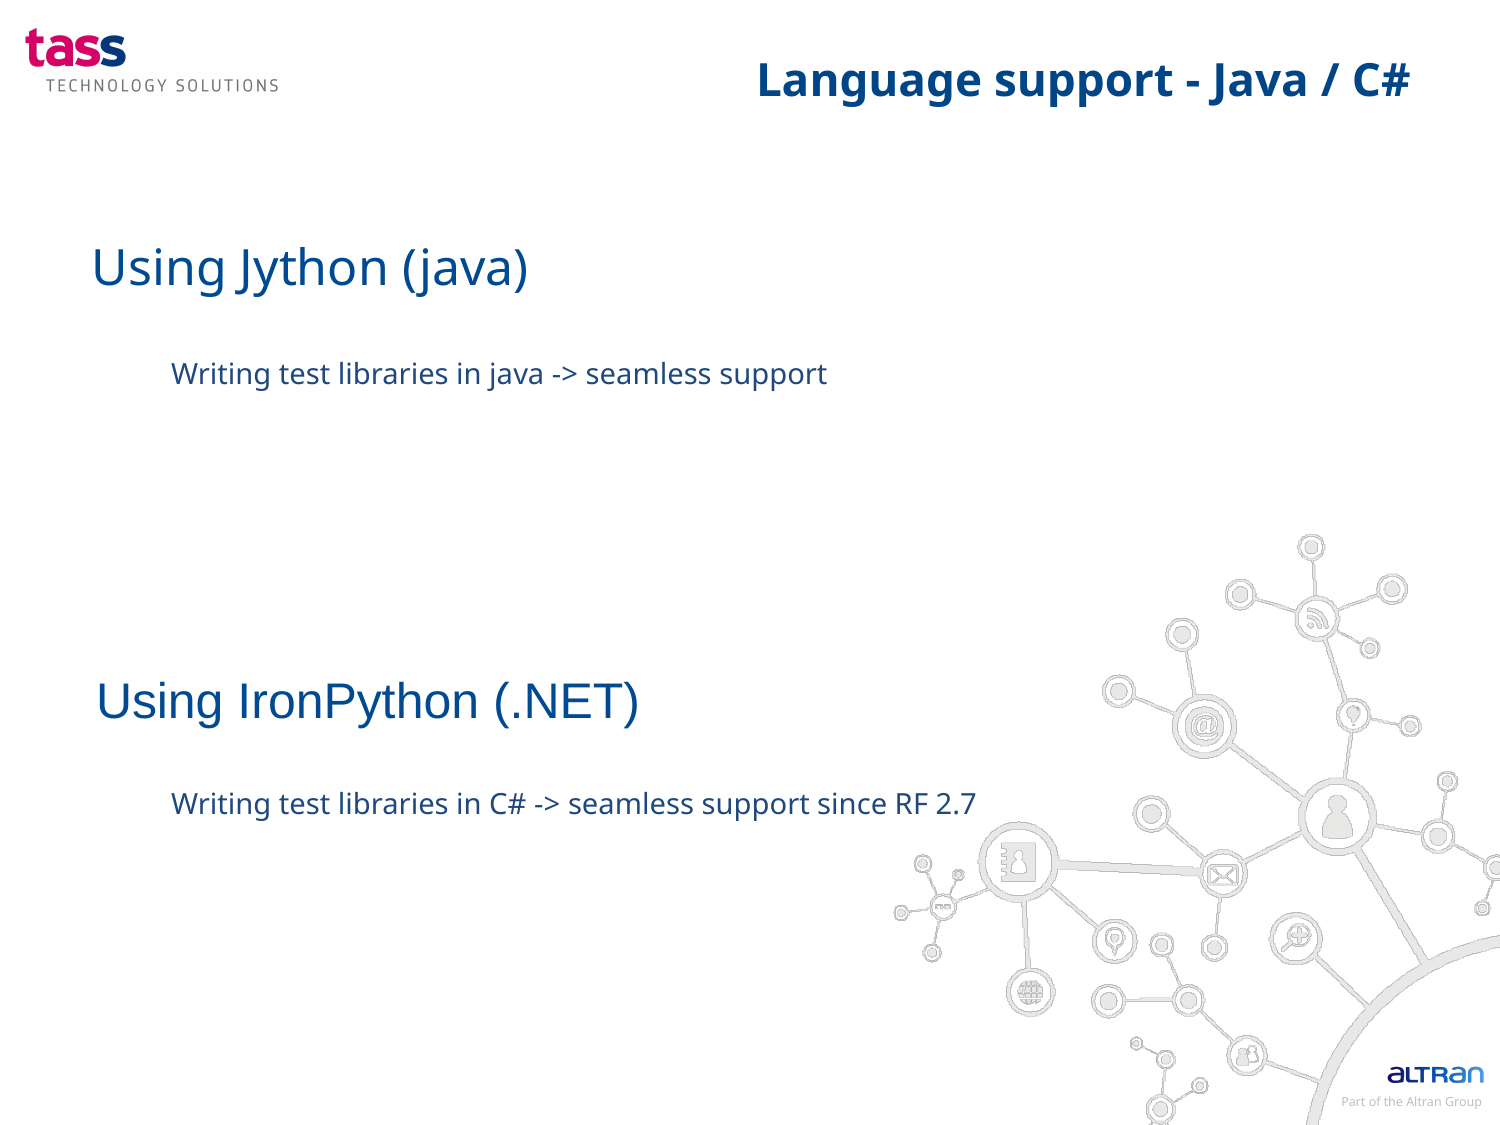

# Language support - Java / C#
Using Jython (java)
Writing test libraries in java -> seamless support
Using IronPython (.NET)
Writing test libraries in C# -> seamless support since RF 2.7